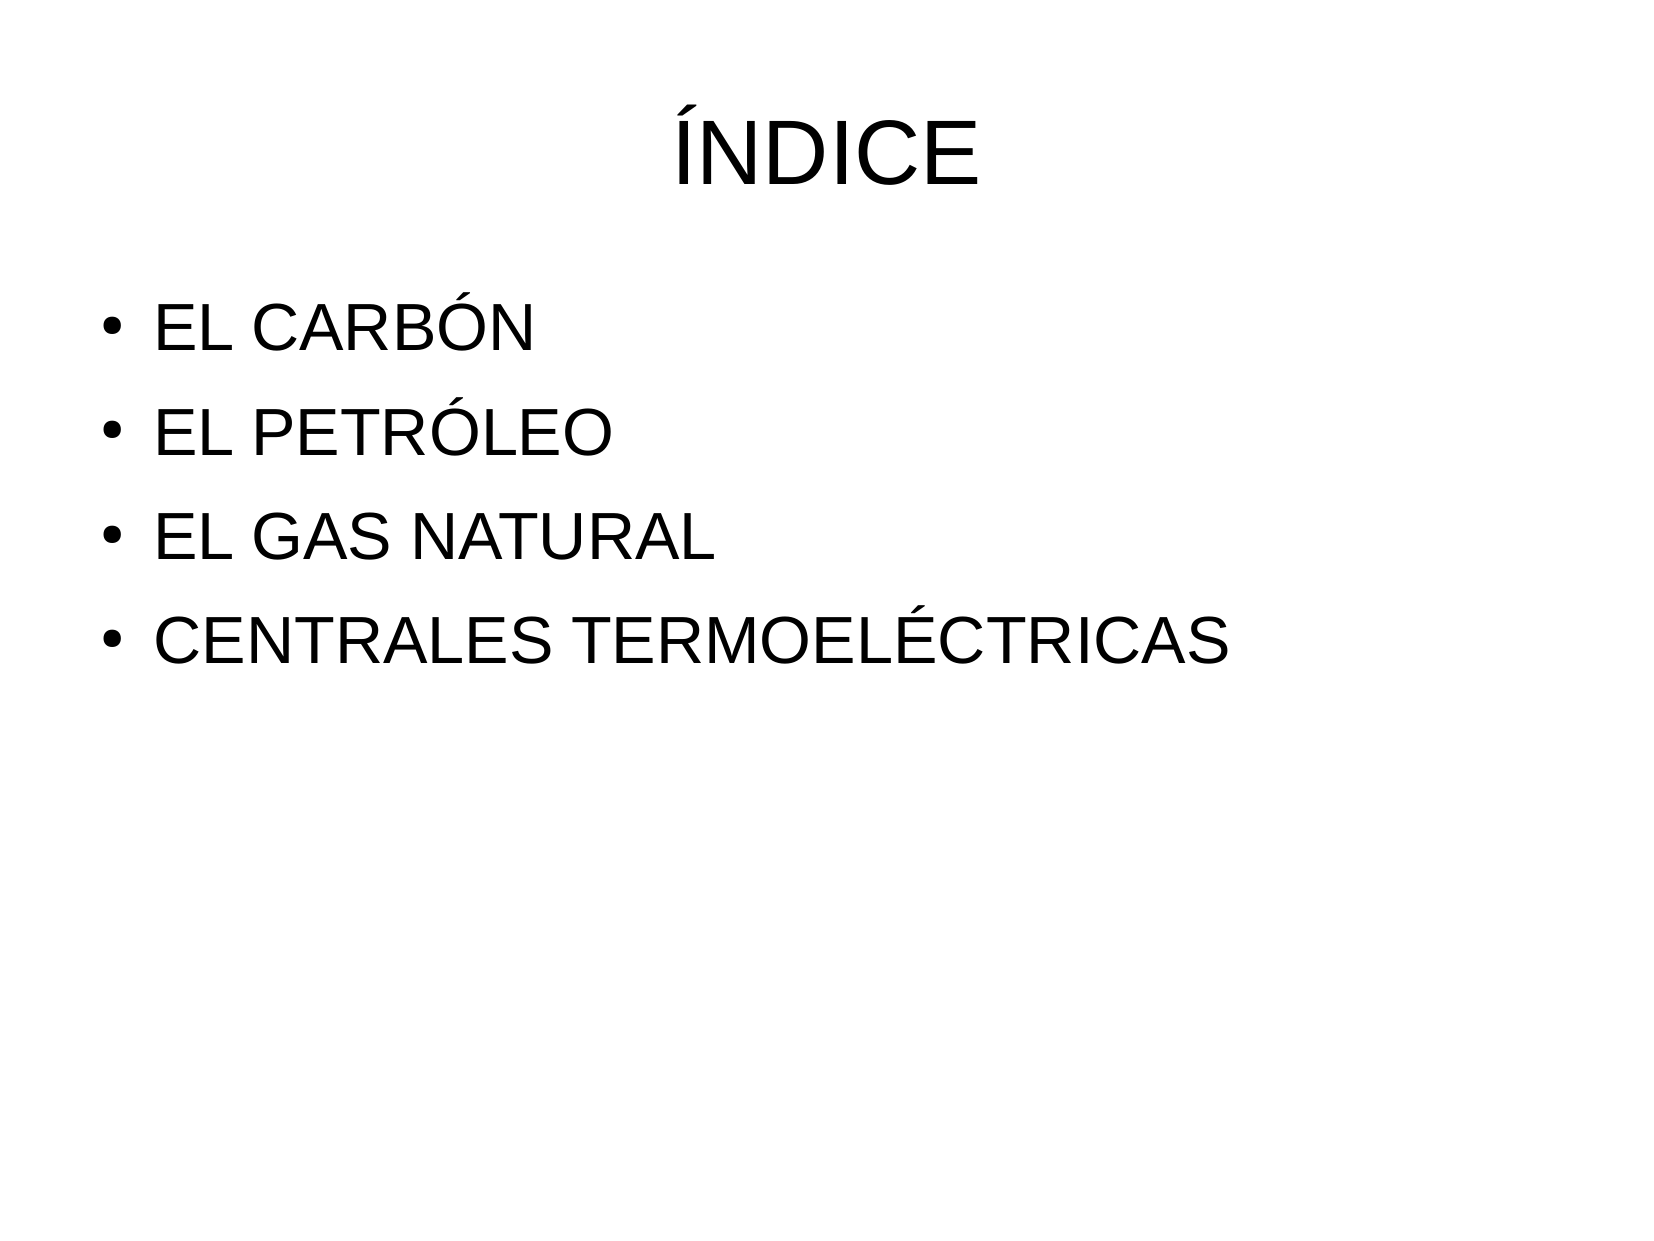

# ÍNDICE
EL CARBÓN
EL PETRÓLEO
EL GAS NATURAL
CENTRALES TERMOELÉCTRICAS